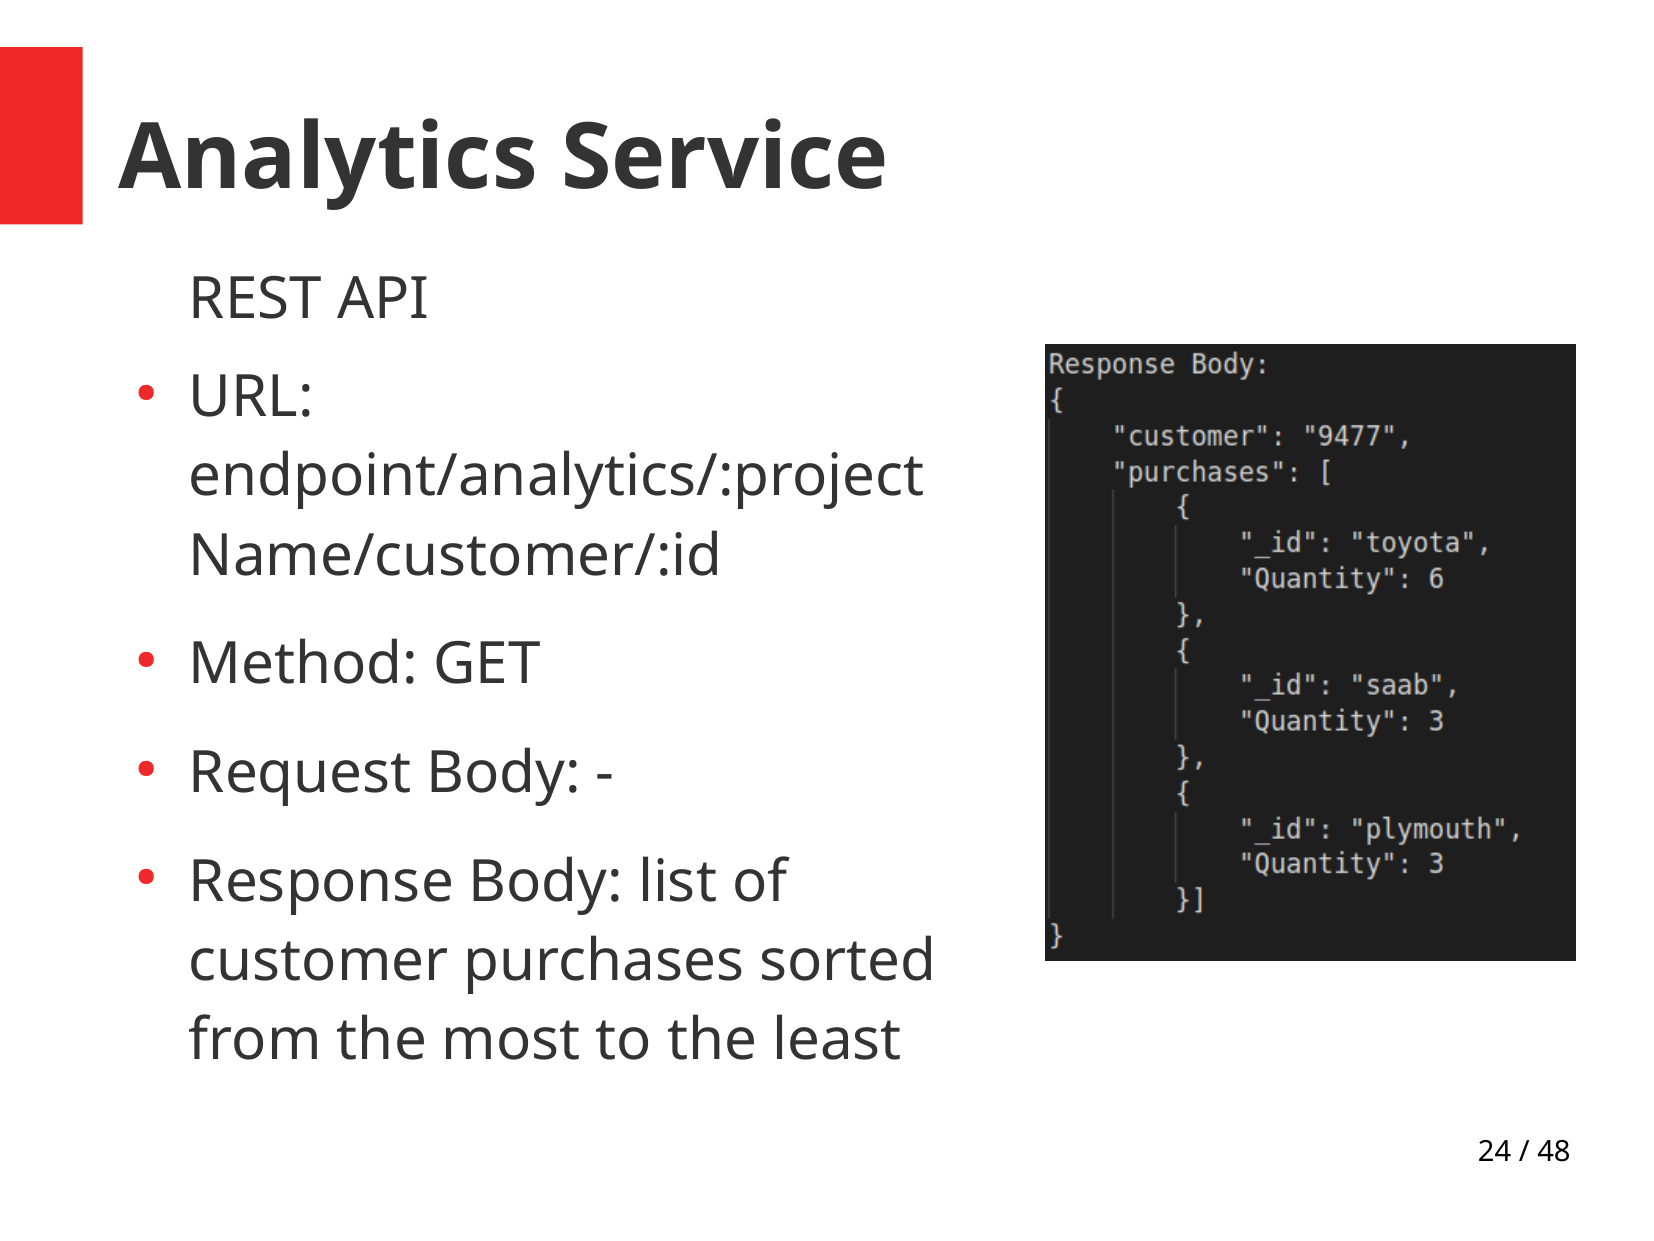

# Analytics Service
REST API
URL: endpoint/analytics/:projectName/customer/:id
Method: GET
Request Body: -
Response Body: list of customer purchases sorted from the most to the least
24